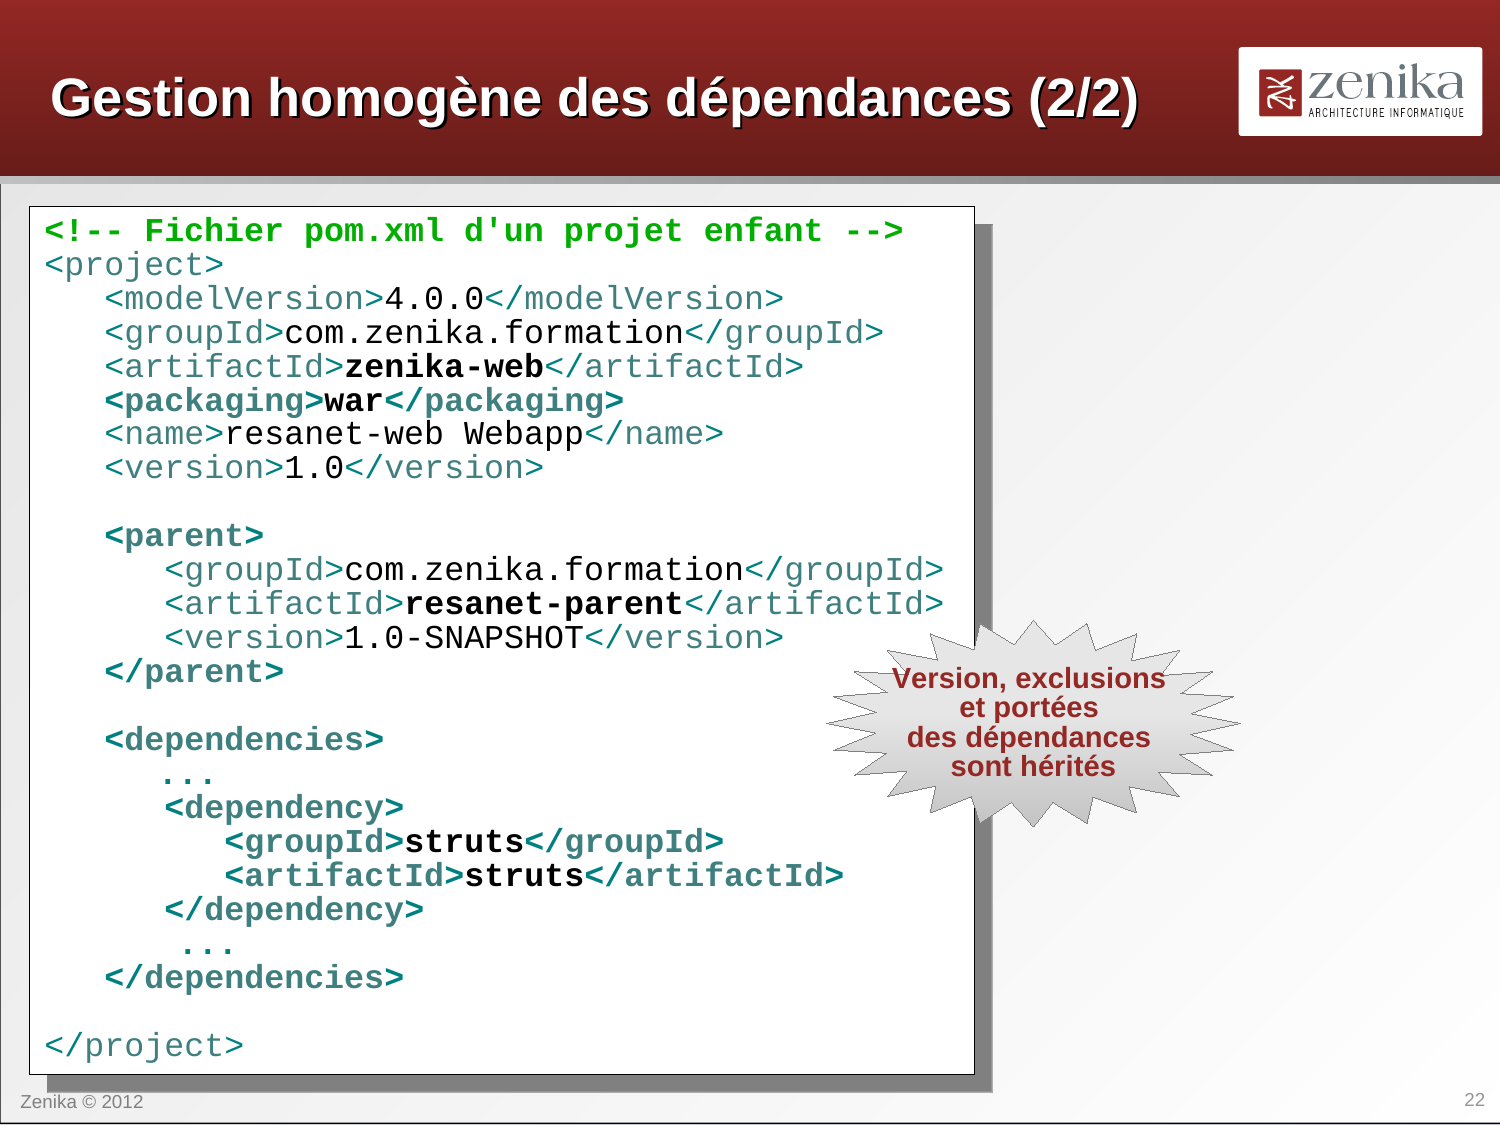

# Gestion homogène des dépendances (2/2)
<!-- Fichier pom.xml d'un projet enfant -->
<project>
 <modelVersion>4.0.0</modelVersion>
 <groupId>com.zenika.formation</groupId>
 <artifactId>zenika-web</artifactId>
 <packaging>war</packaging>
 <name>resanet-web Webapp</name>
 <version>1.0</version>
 <parent>
 <groupId>com.zenika.formation</groupId>
 <artifactId>resanet-parent</artifactId>
 <version>1.0-SNAPSHOT</version>
 </parent>
 <dependencies>
	 ...
 <dependency>
 <groupId>struts</groupId>
 <artifactId>struts</artifactId>
 </dependency>
	 ...
 </dependencies>
</project>
Version, exclusions
et portées
des dépendances
sont hérités